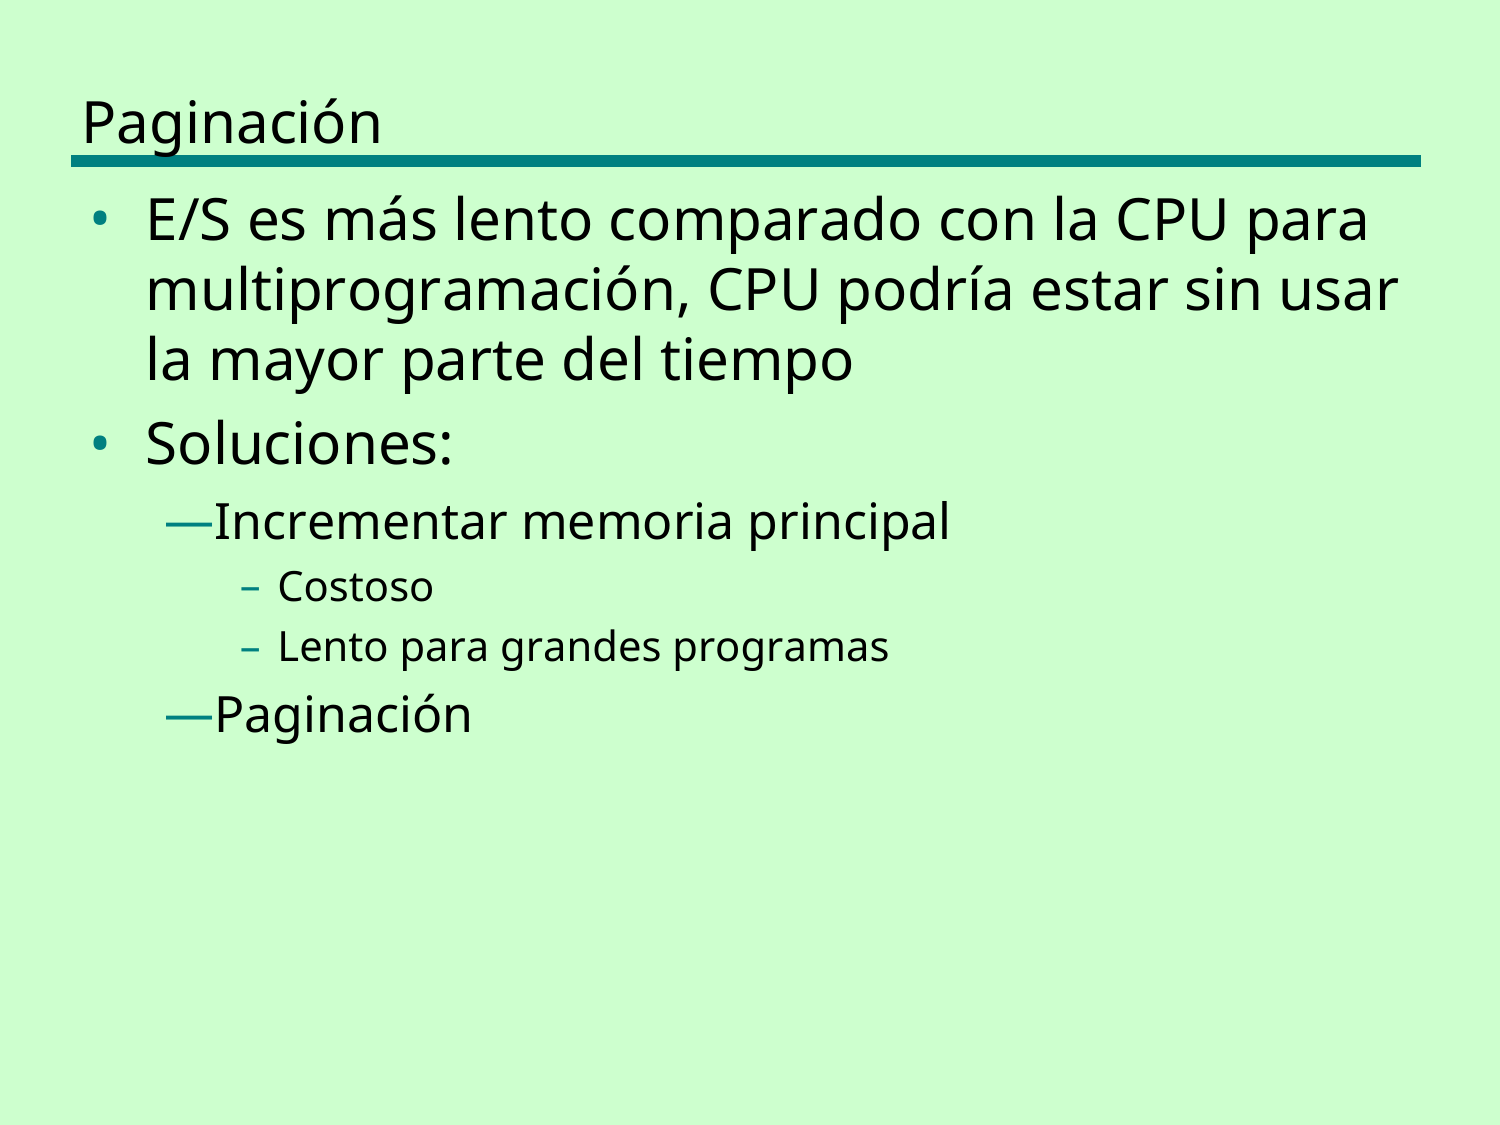

# Paginación
E/S es más lento comparado con la CPU para multiprogramación, CPU podría estar sin usar la mayor parte del tiempo
Soluciones:
Incrementar memoria principal
Costoso
Lento para grandes programas
Paginación